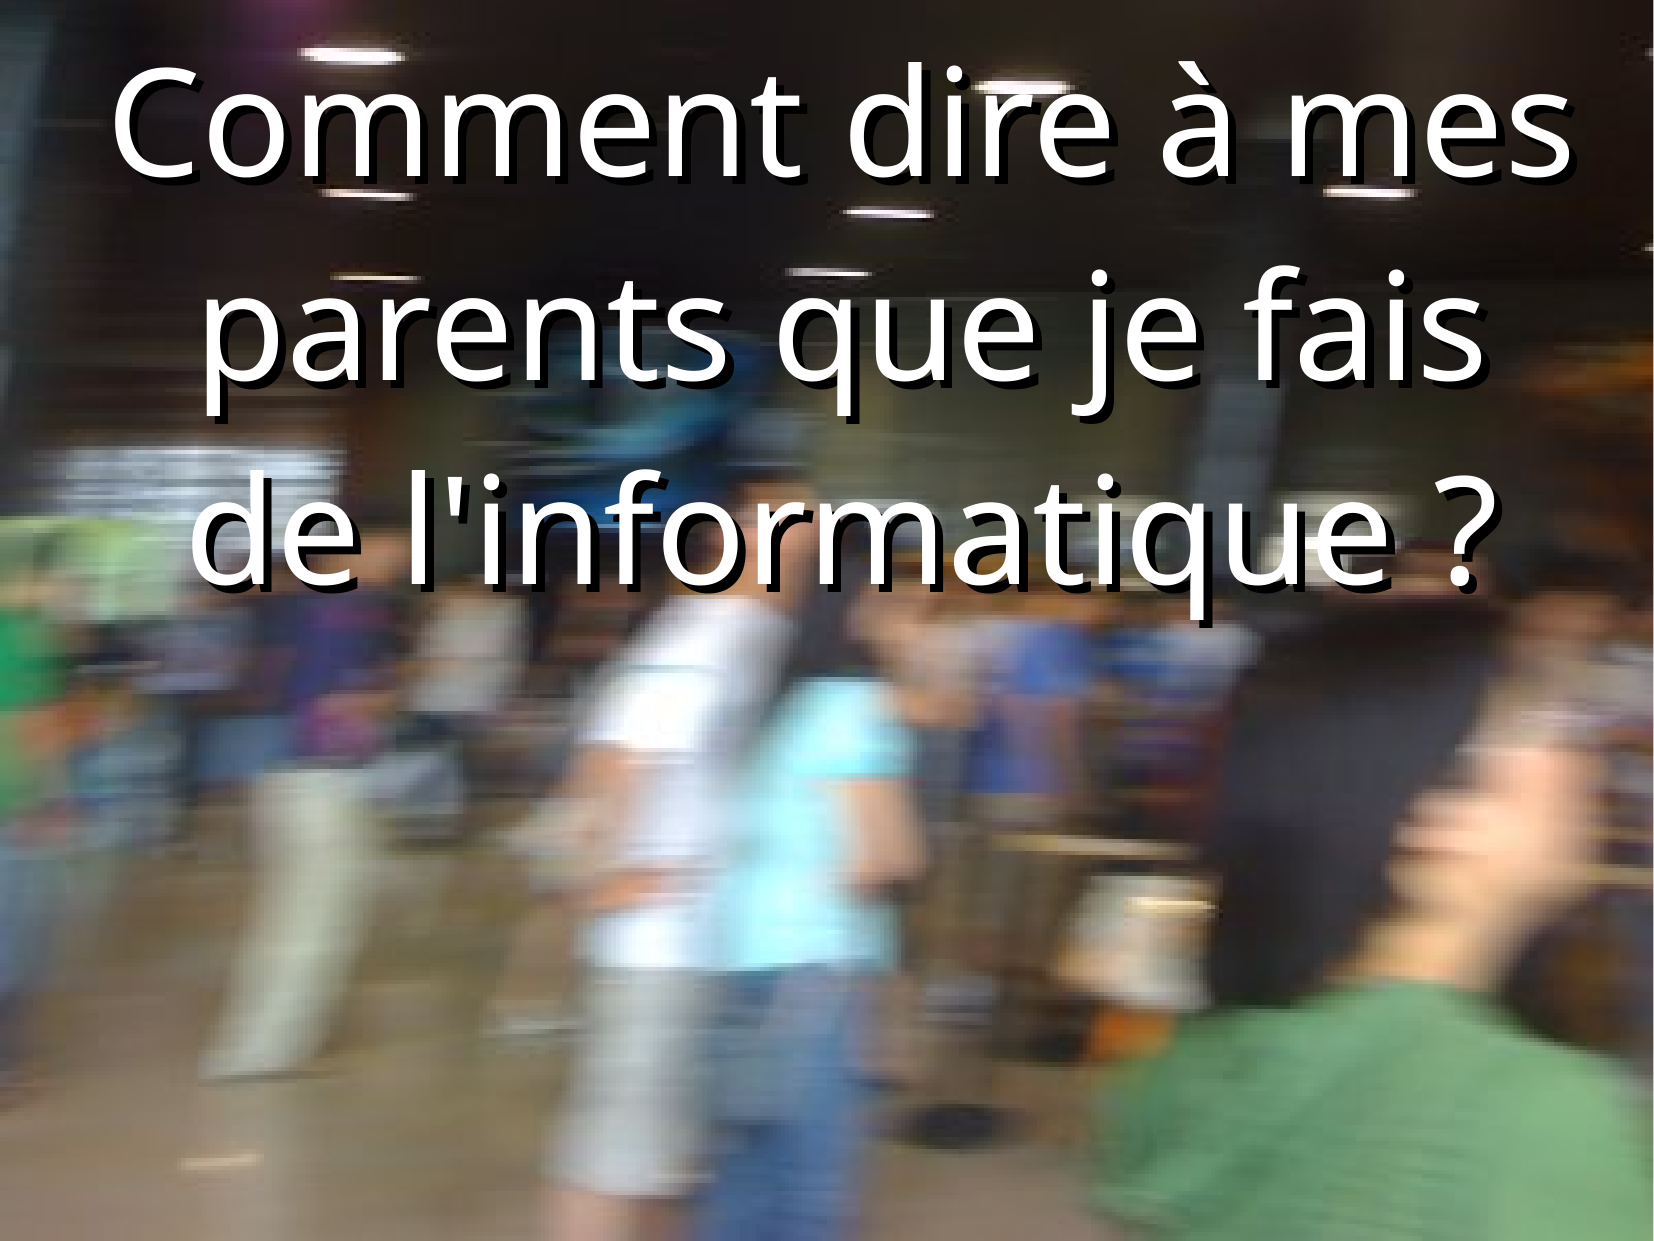

Comment dire à mes parents que je fais de l'informatique ?